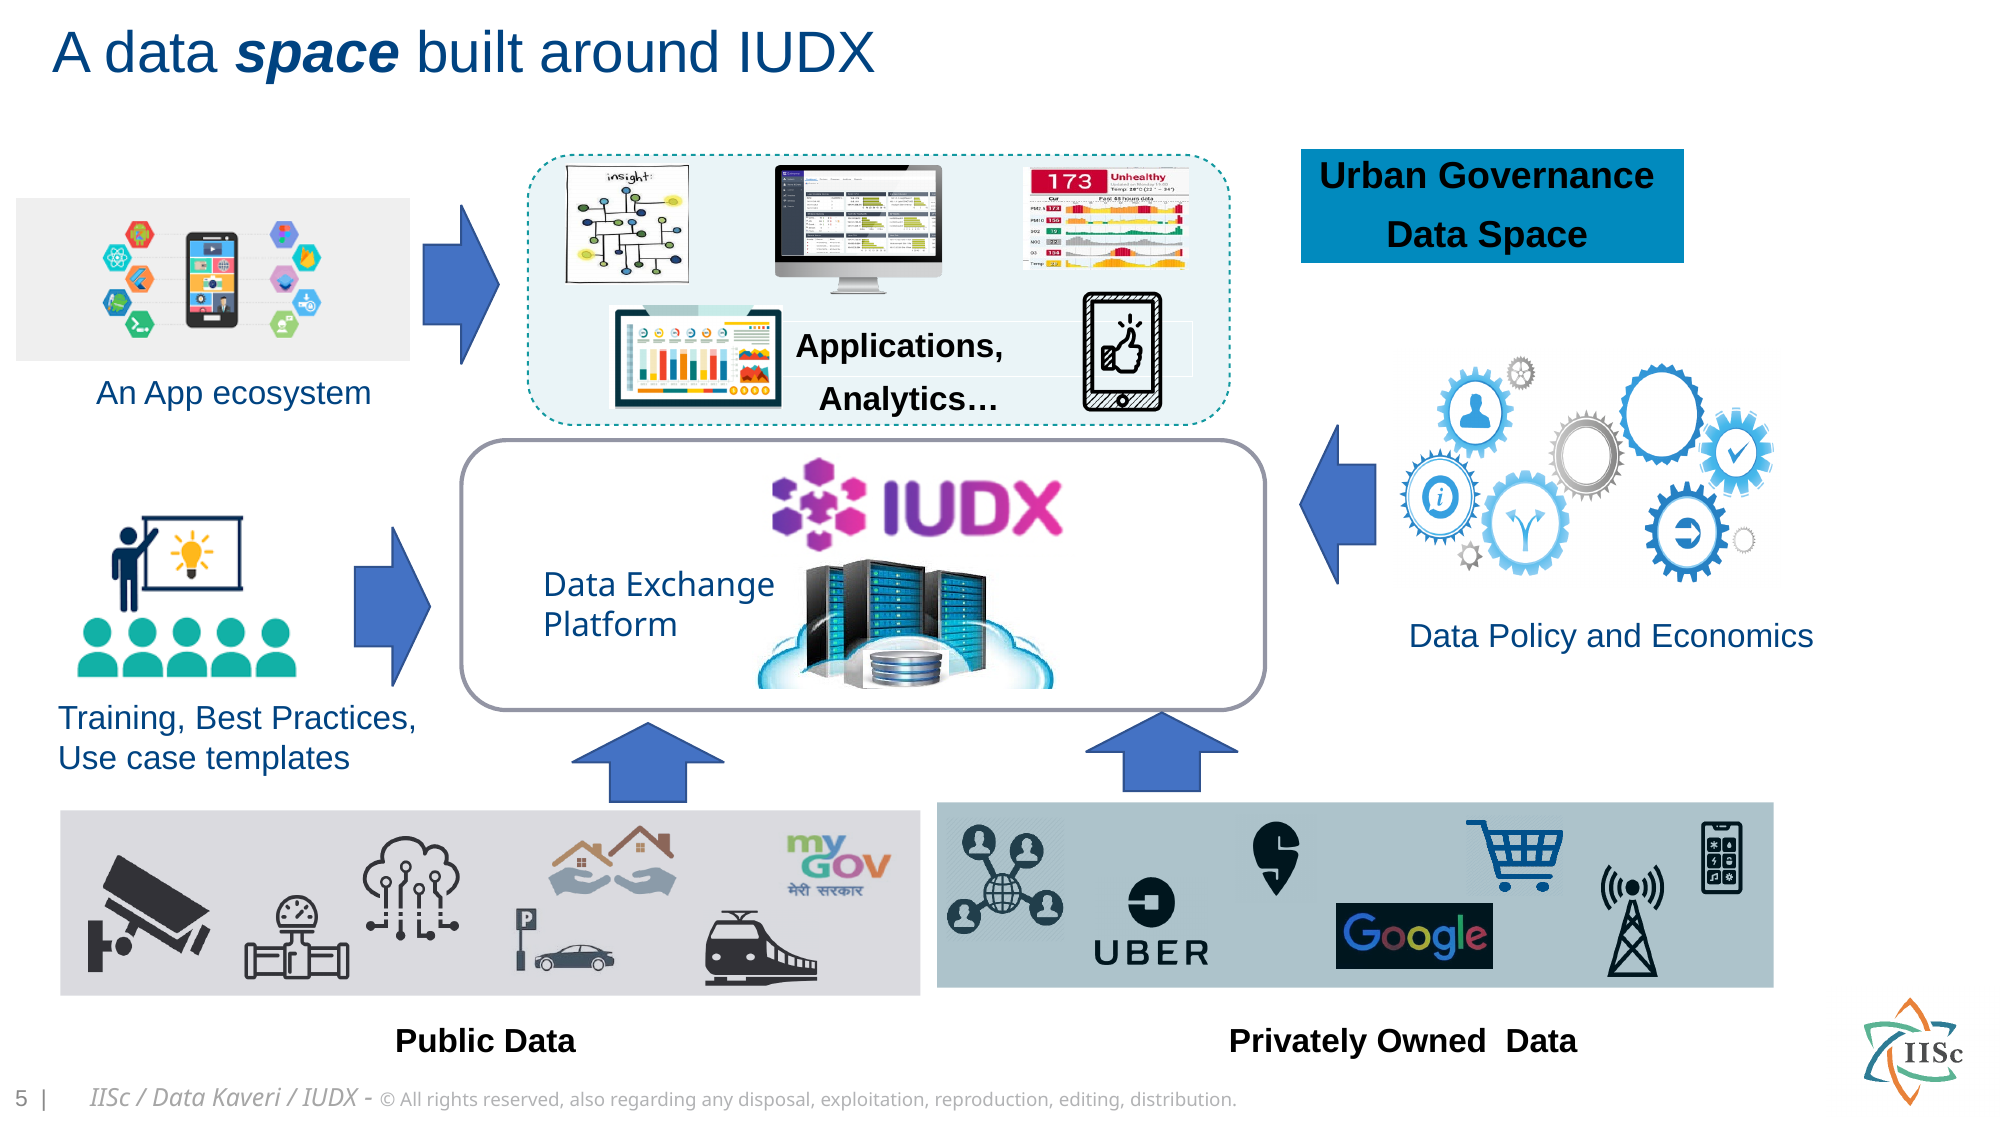

# A data space built around IUDX
Urban Governance
Data Space
Applications,
Analytics…
An App ecosystem
Data Policy and Economics
Training, Best Practices,
Use case templates
Public Data
Privately Owned Data
Data Exchange
Platform